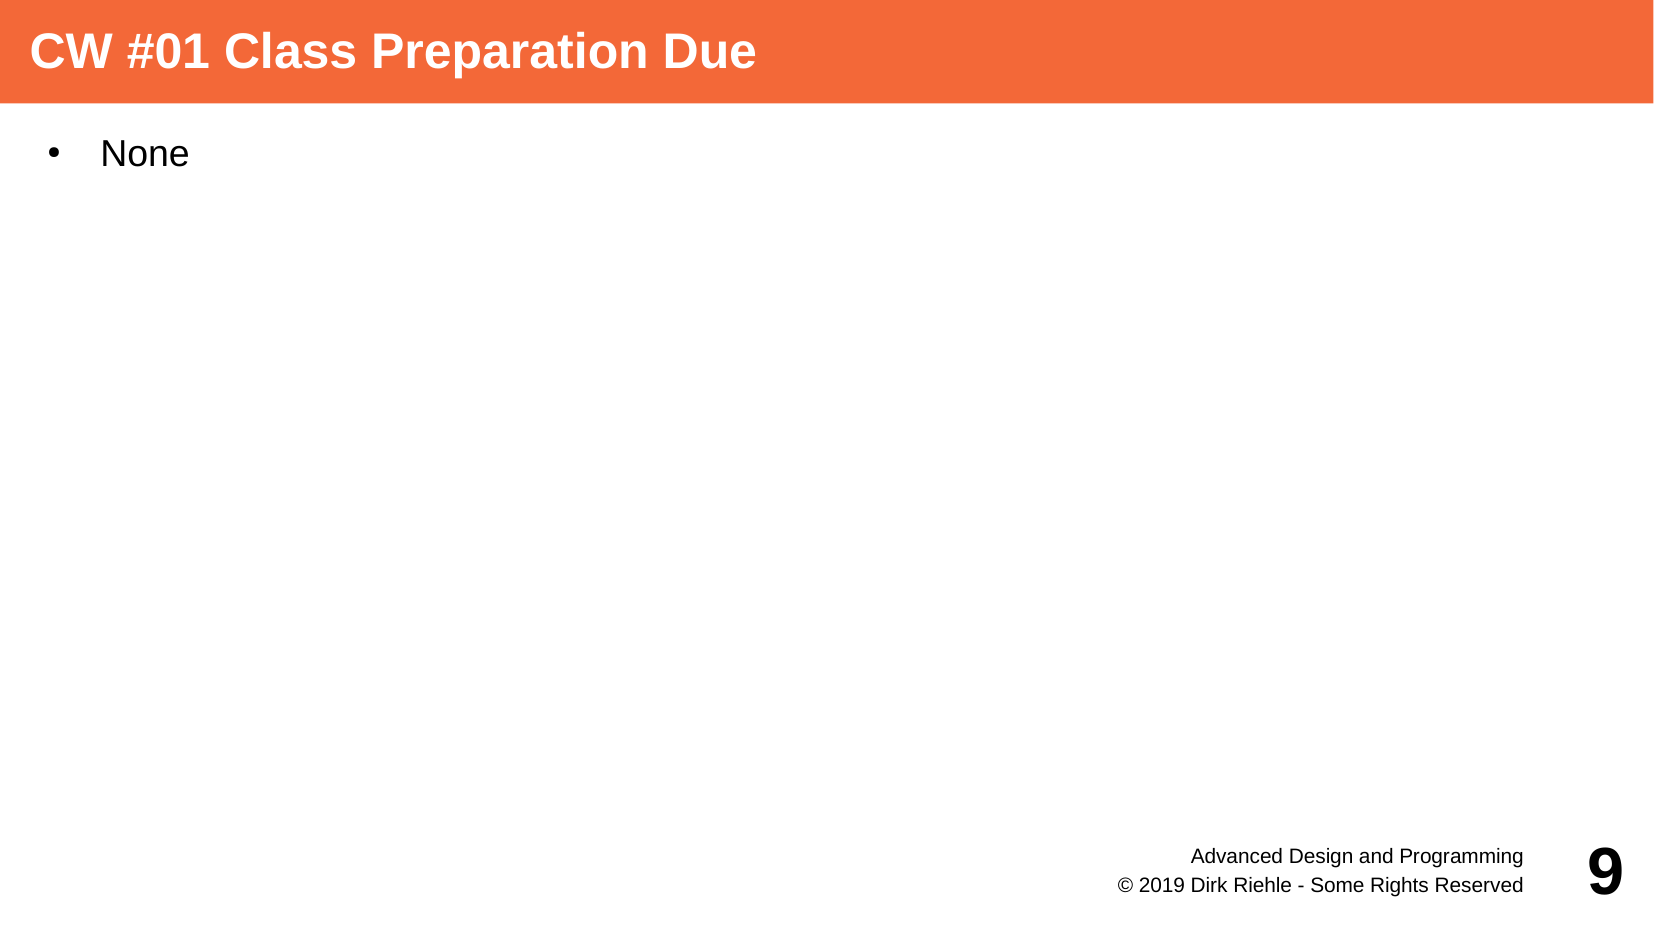

# CW #01 Class Preparation Due
None
Advanced Design and Programming
9
© 2019 Dirk Riehle - Some Rights Reserved